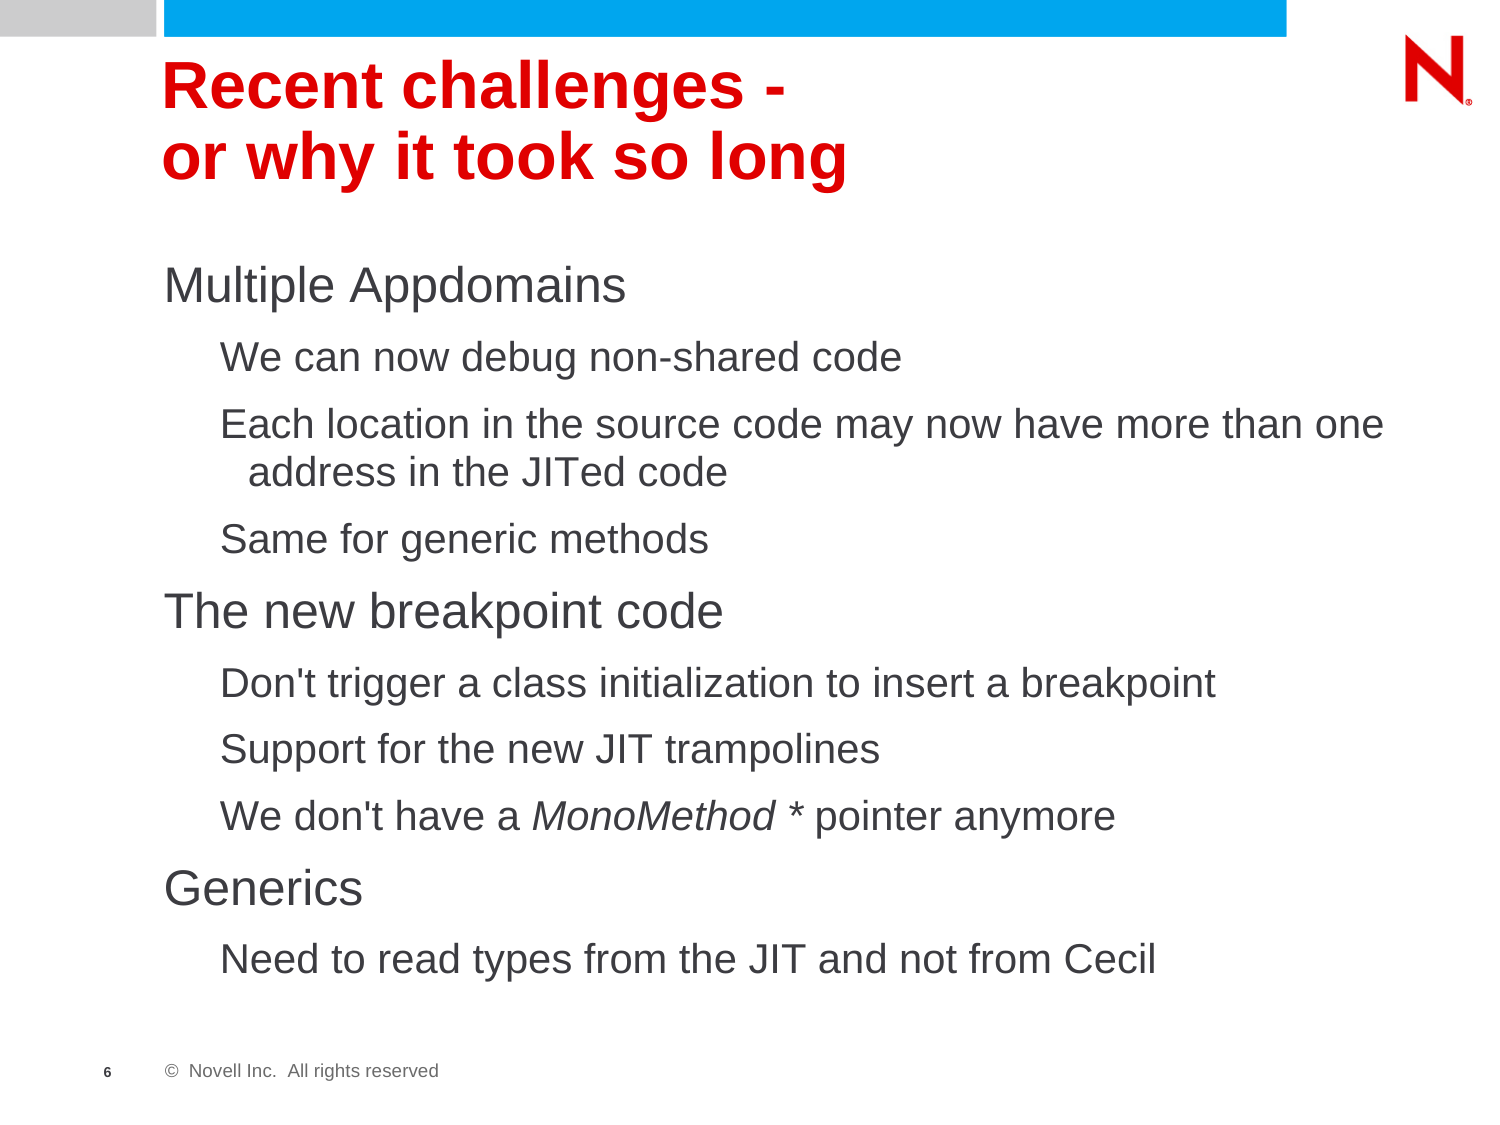

# Recent challenges - or why it took so long
Multiple Appdomains
We can now debug non-shared code
Each location in the source code may now have more than one address in the JITed code
Same for generic methods
The new breakpoint code
Don't trigger a class initialization to insert a breakpoint
Support for the new JIT trampolines
We don't have a MonoMethod * pointer anymore
Generics
Need to read types from the JIT and not from Cecil